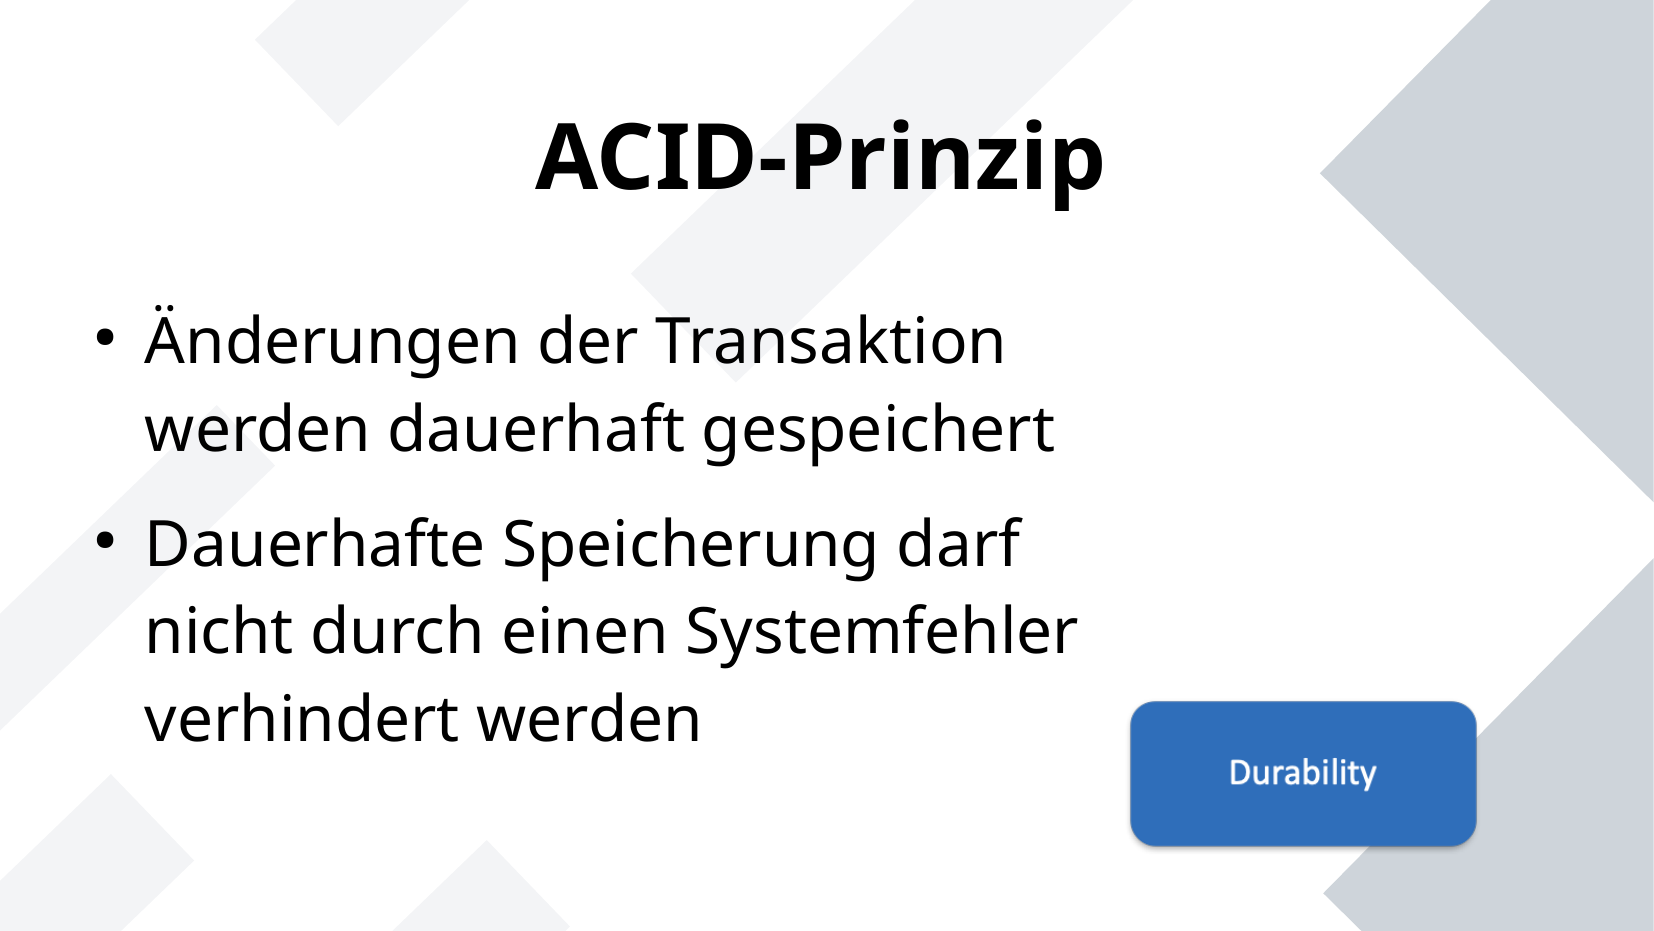

# ACID-Prinzip
Änderungen der Transaktion werden dauerhaft gespeichert
Dauerhafte Speicherung darf nicht durch einen Systemfehler verhindert werden